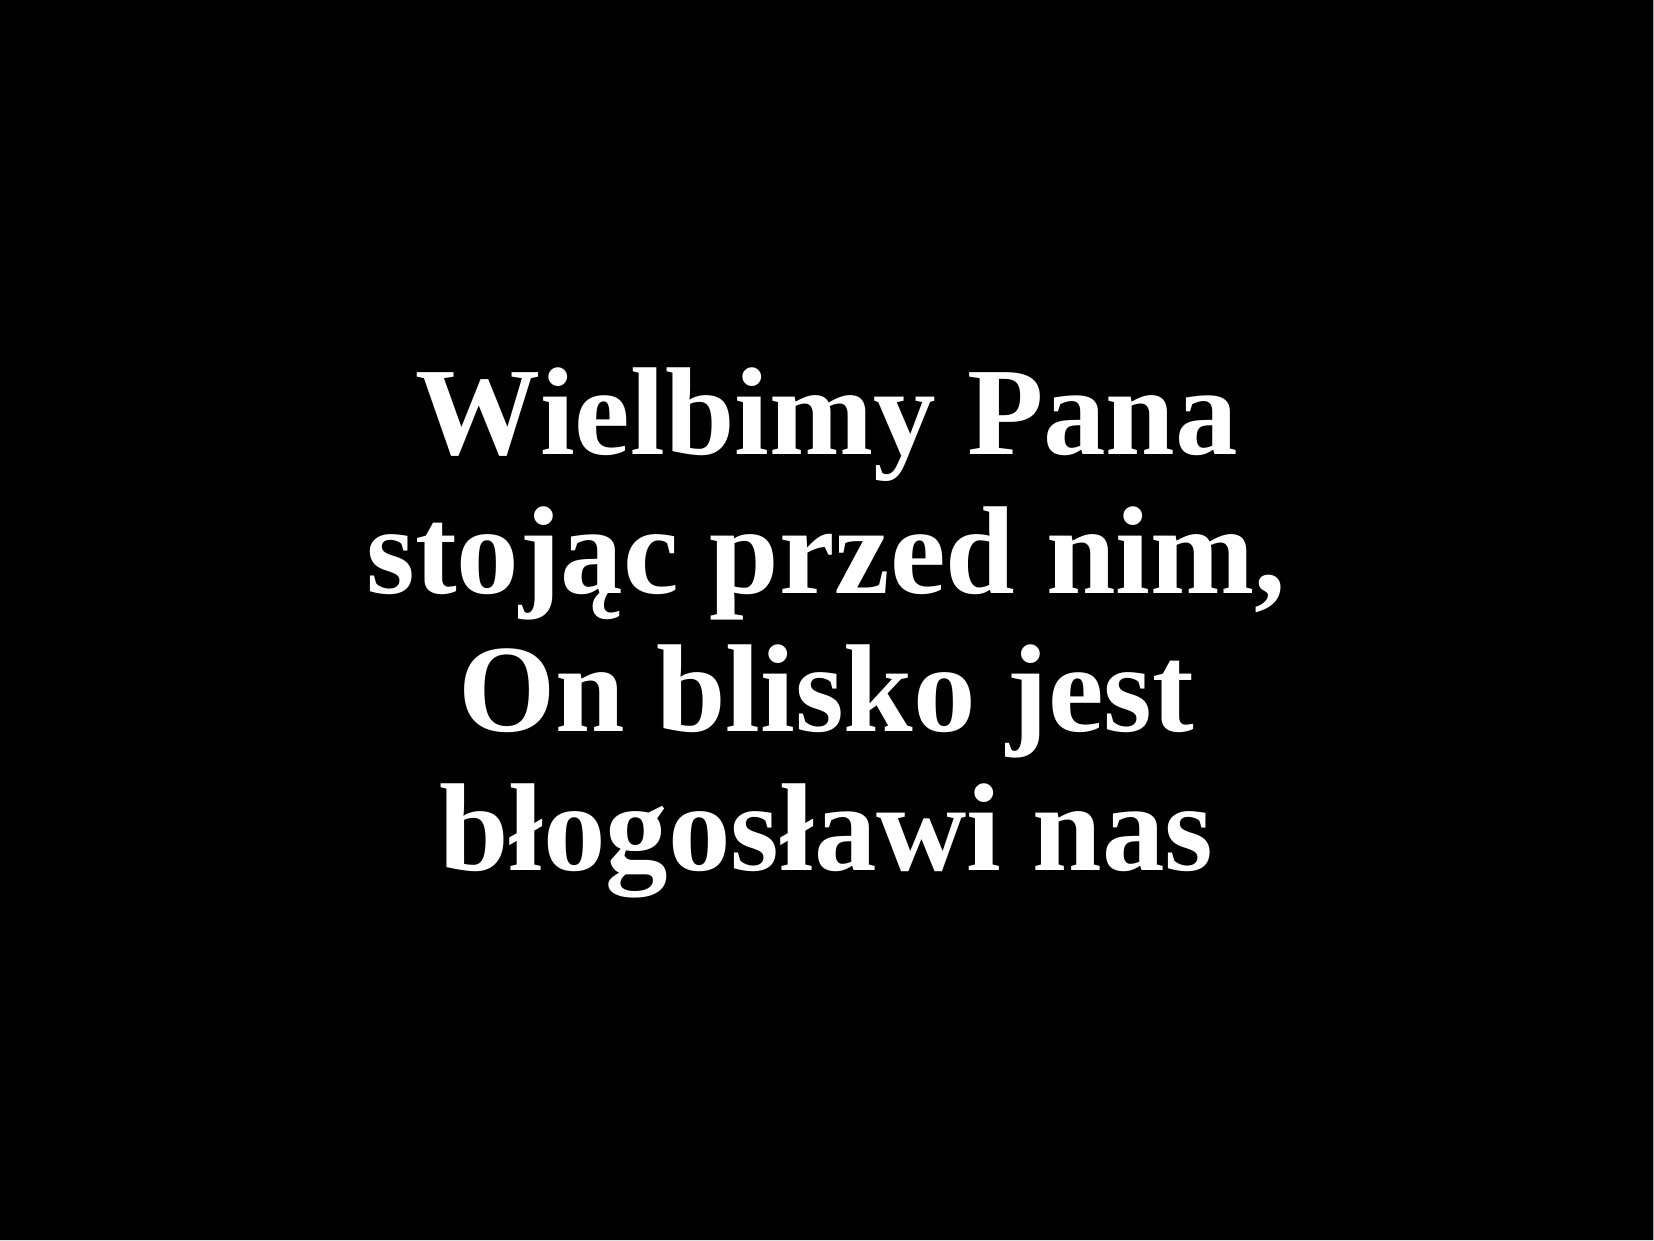

# Wielbimy Pana stojąc przed nim, On blisko jest błogosławi nas